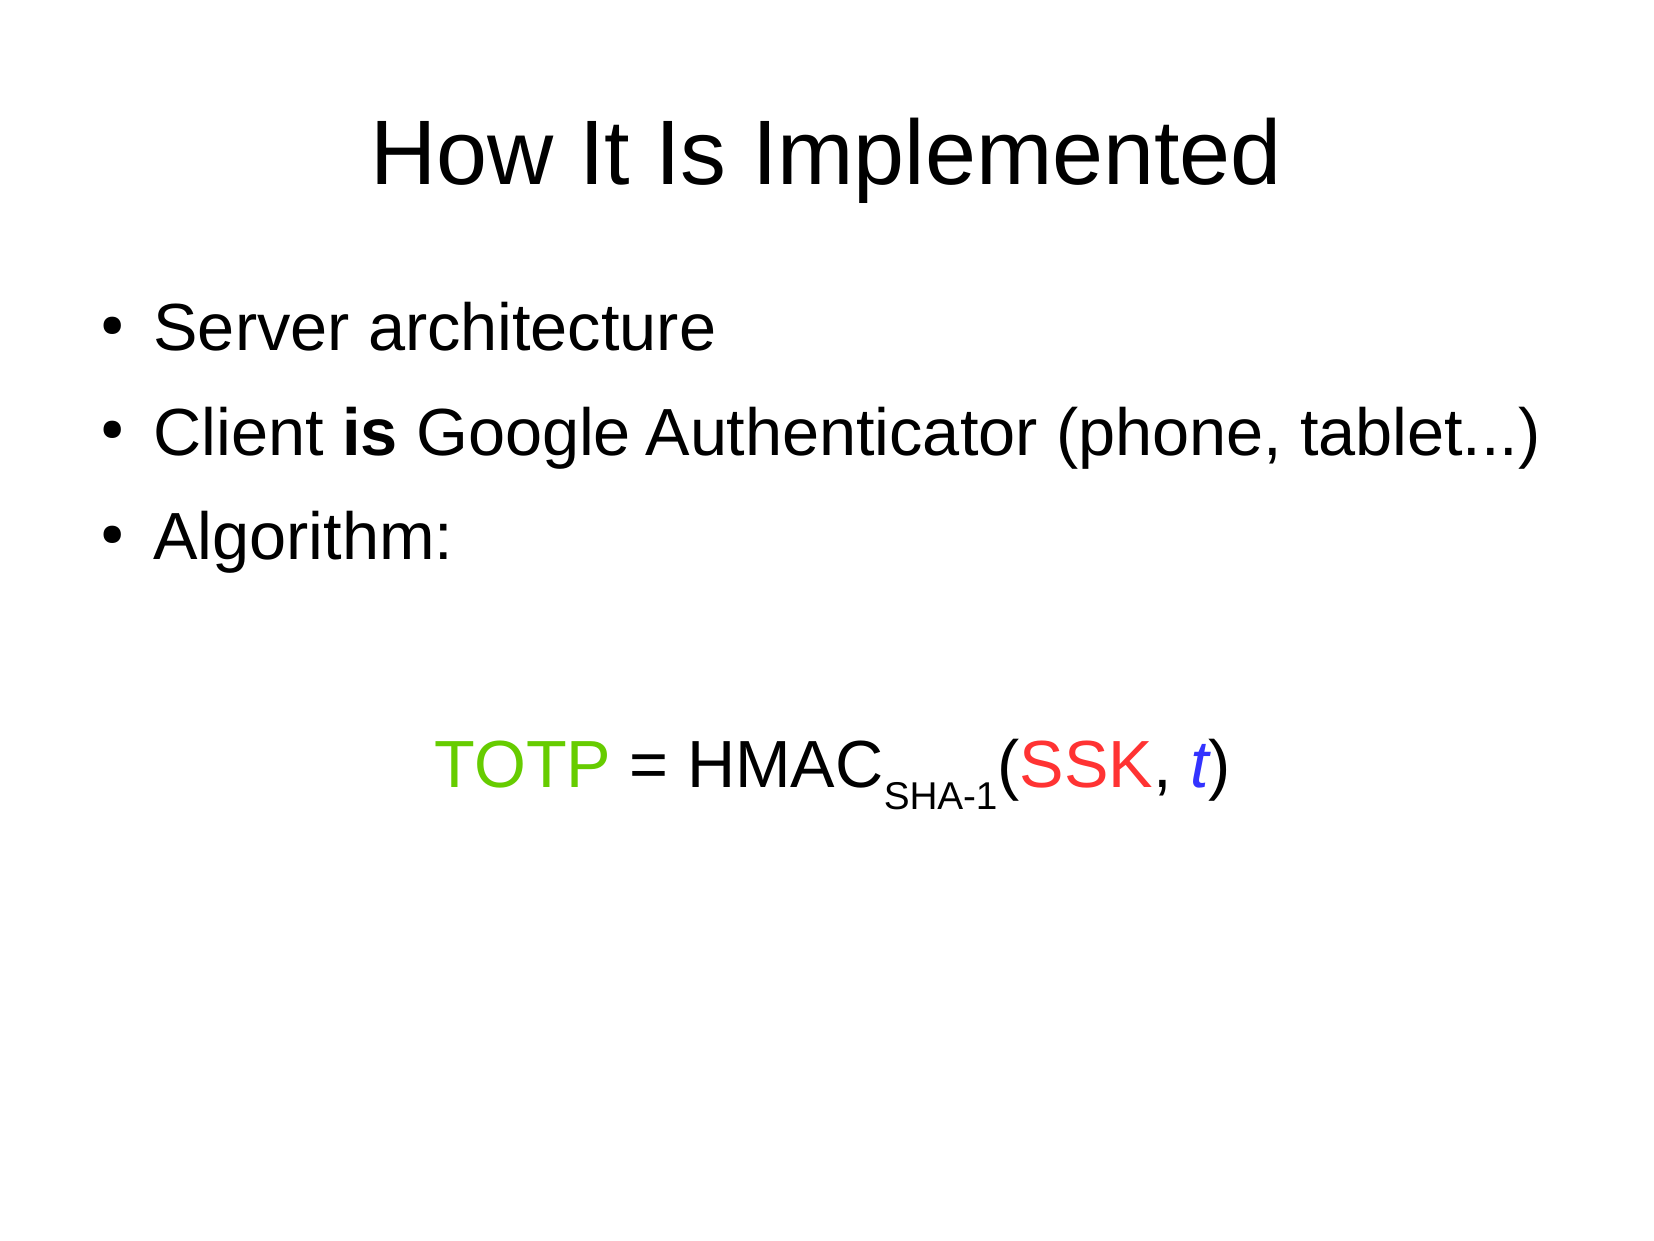

# How It Is Implemented
Server architecture
Client is Google Authenticator (phone, tablet...)
Algorithm:
TOTP = HMACSHA-1(SSK, t)